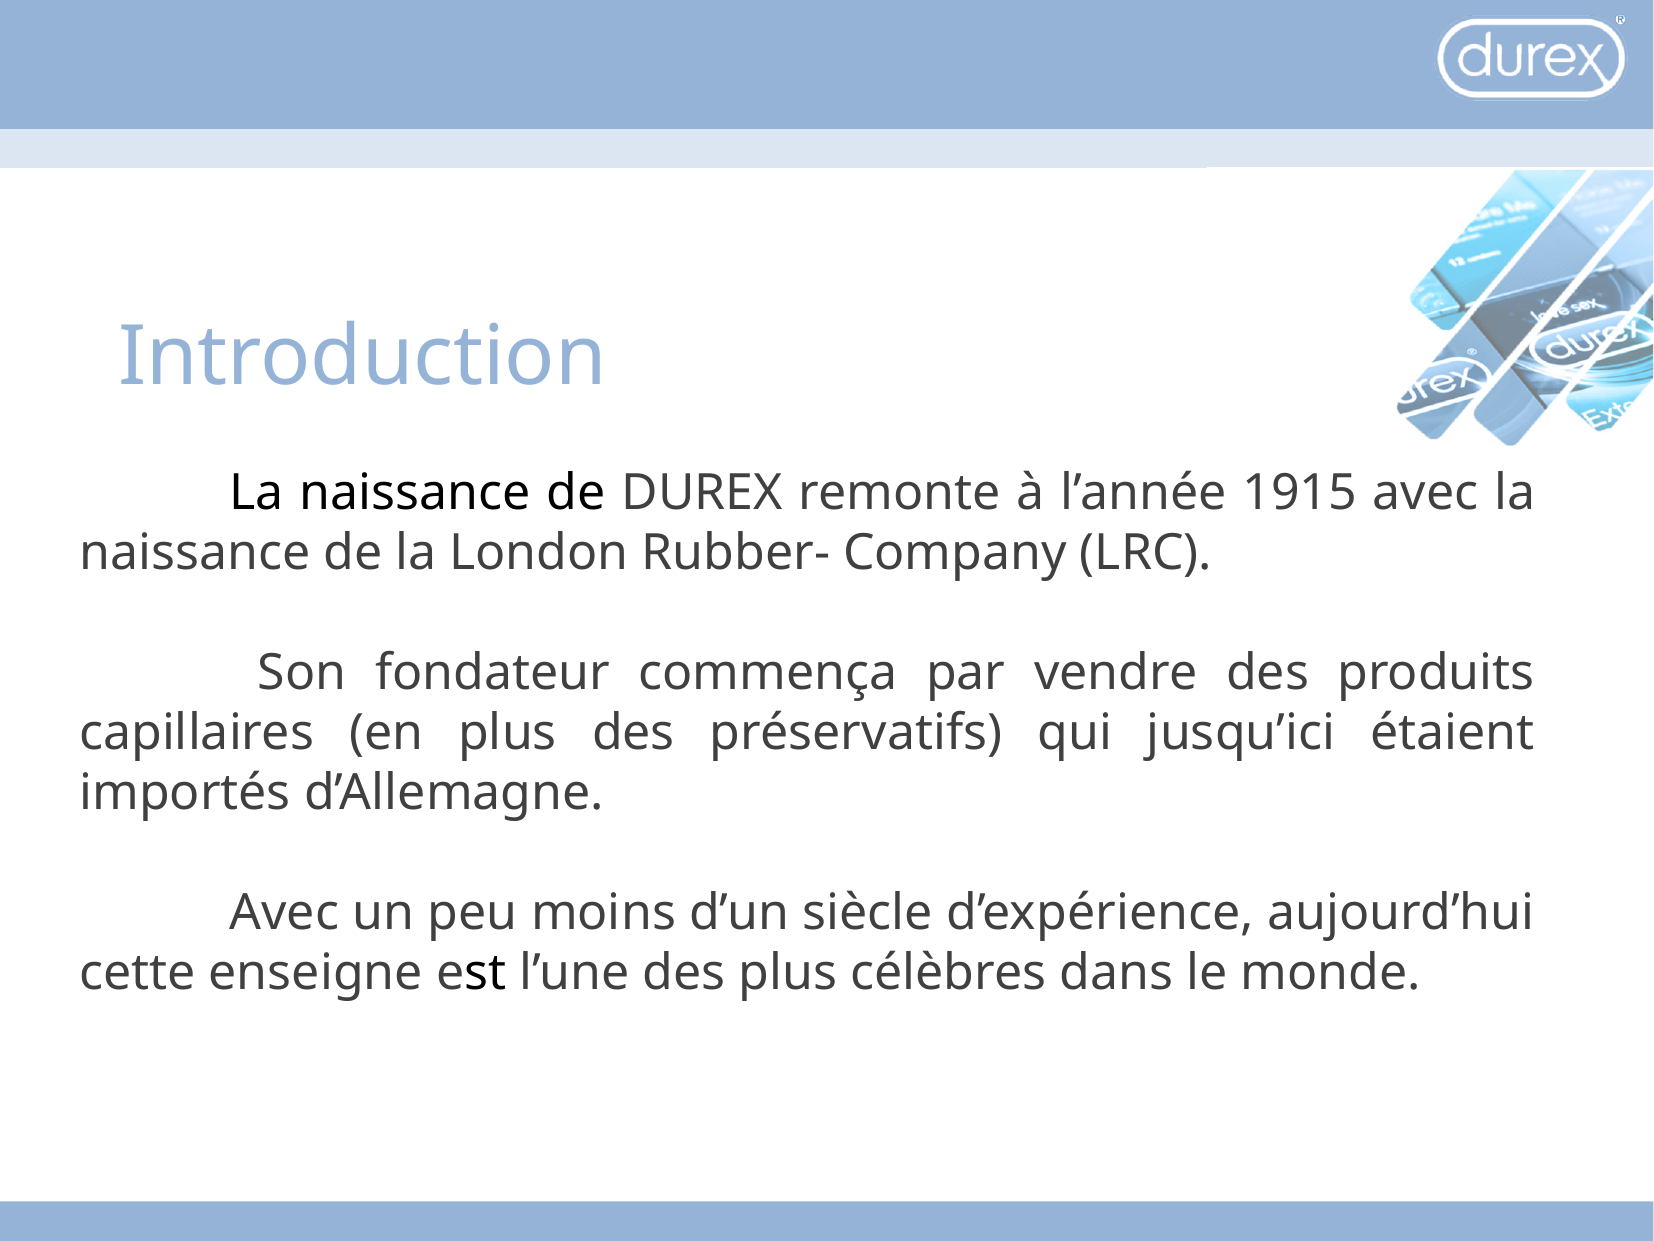

# Introduction
	La naissance de DUREX remonte à l’année 1915 avec la naissance de la London Rubber- Company (LRC).
	 Son fondateur commença par vendre des produits capillaires (en plus des préservatifs) qui jusqu’ici étaient importés d’Allemagne.
	Avec un peu moins d’un siècle d’expérience, aujourd’hui cette enseigne est l’une des plus célèbres dans le monde.